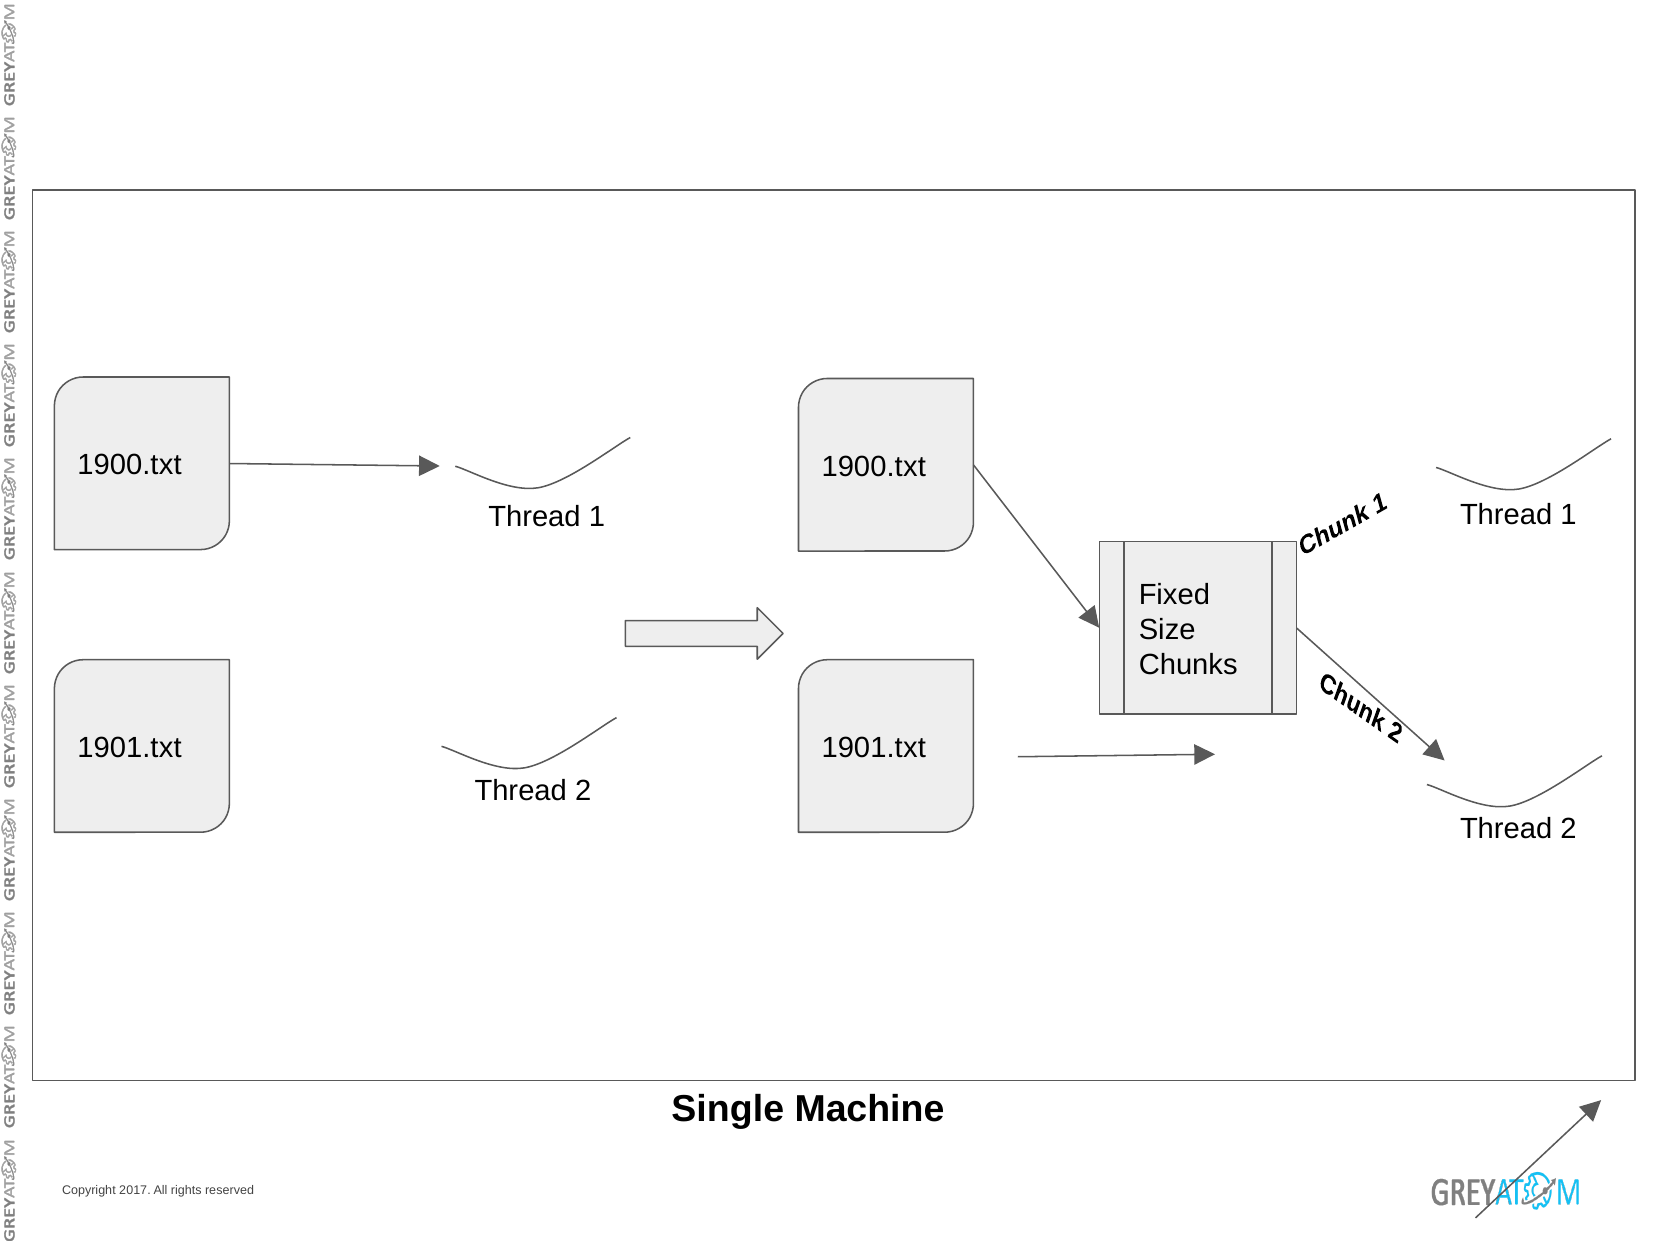

1900.txt
1900.txt
Chunk 1
Thread 1
Thread 1
Fixed Size
Chunks
1901.txt
1901.txt
Chunk 2
Thread 2
Thread 2
Single Machine